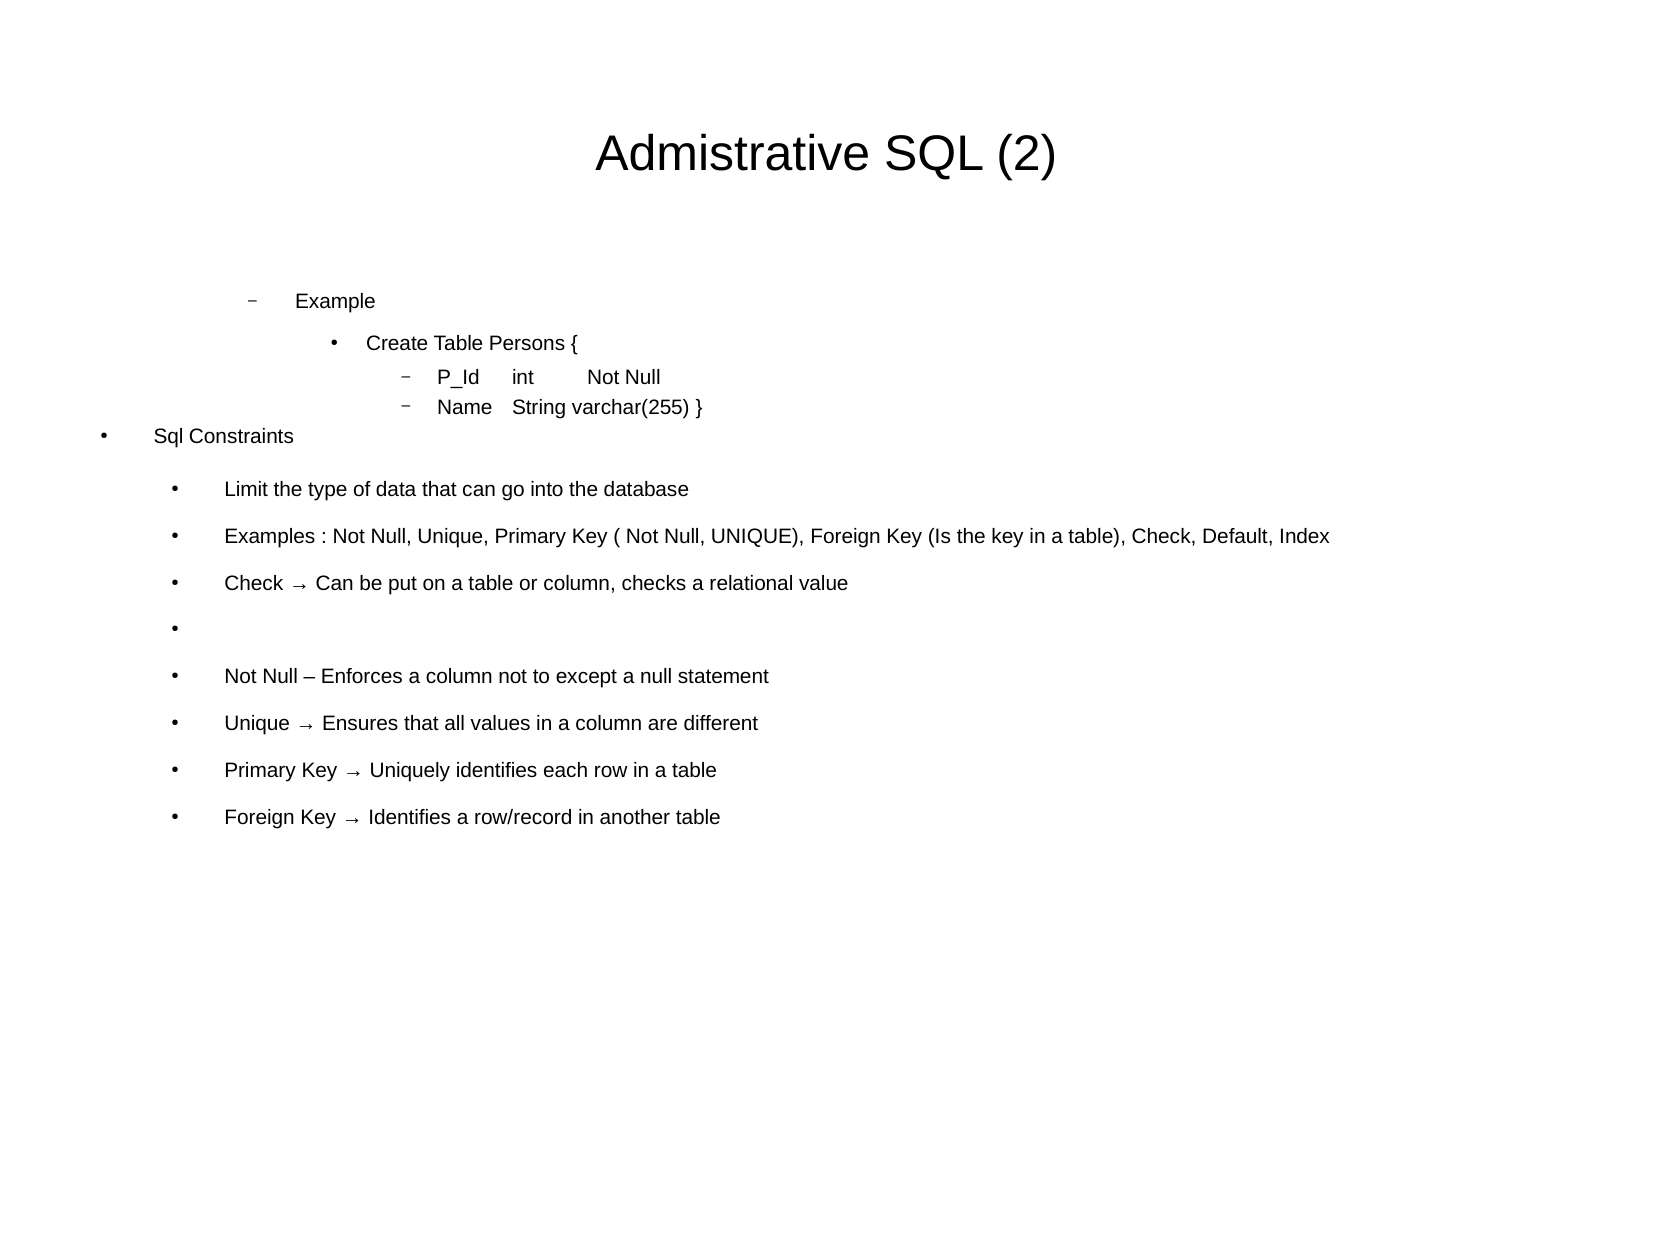

# Admistrative SQL (2)
Example
Create Table Persons {
P_Id 	int 	Not Null
Name	String varchar(255) }
Sql Constraints
Limit the type of data that can go into the database
Examples : Not Null, Unique, Primary Key ( Not Null, UNIQUE), Foreign Key (Is the key in a table), Check, Default, Index
Check → Can be put on a table or column, checks a relational value
Not Null – Enforces a column not to except a null statement
Unique → Ensures that all values in a column are different
Primary Key → Uniquely identifies each row in a table
Foreign Key → Identifies a row/record in another table